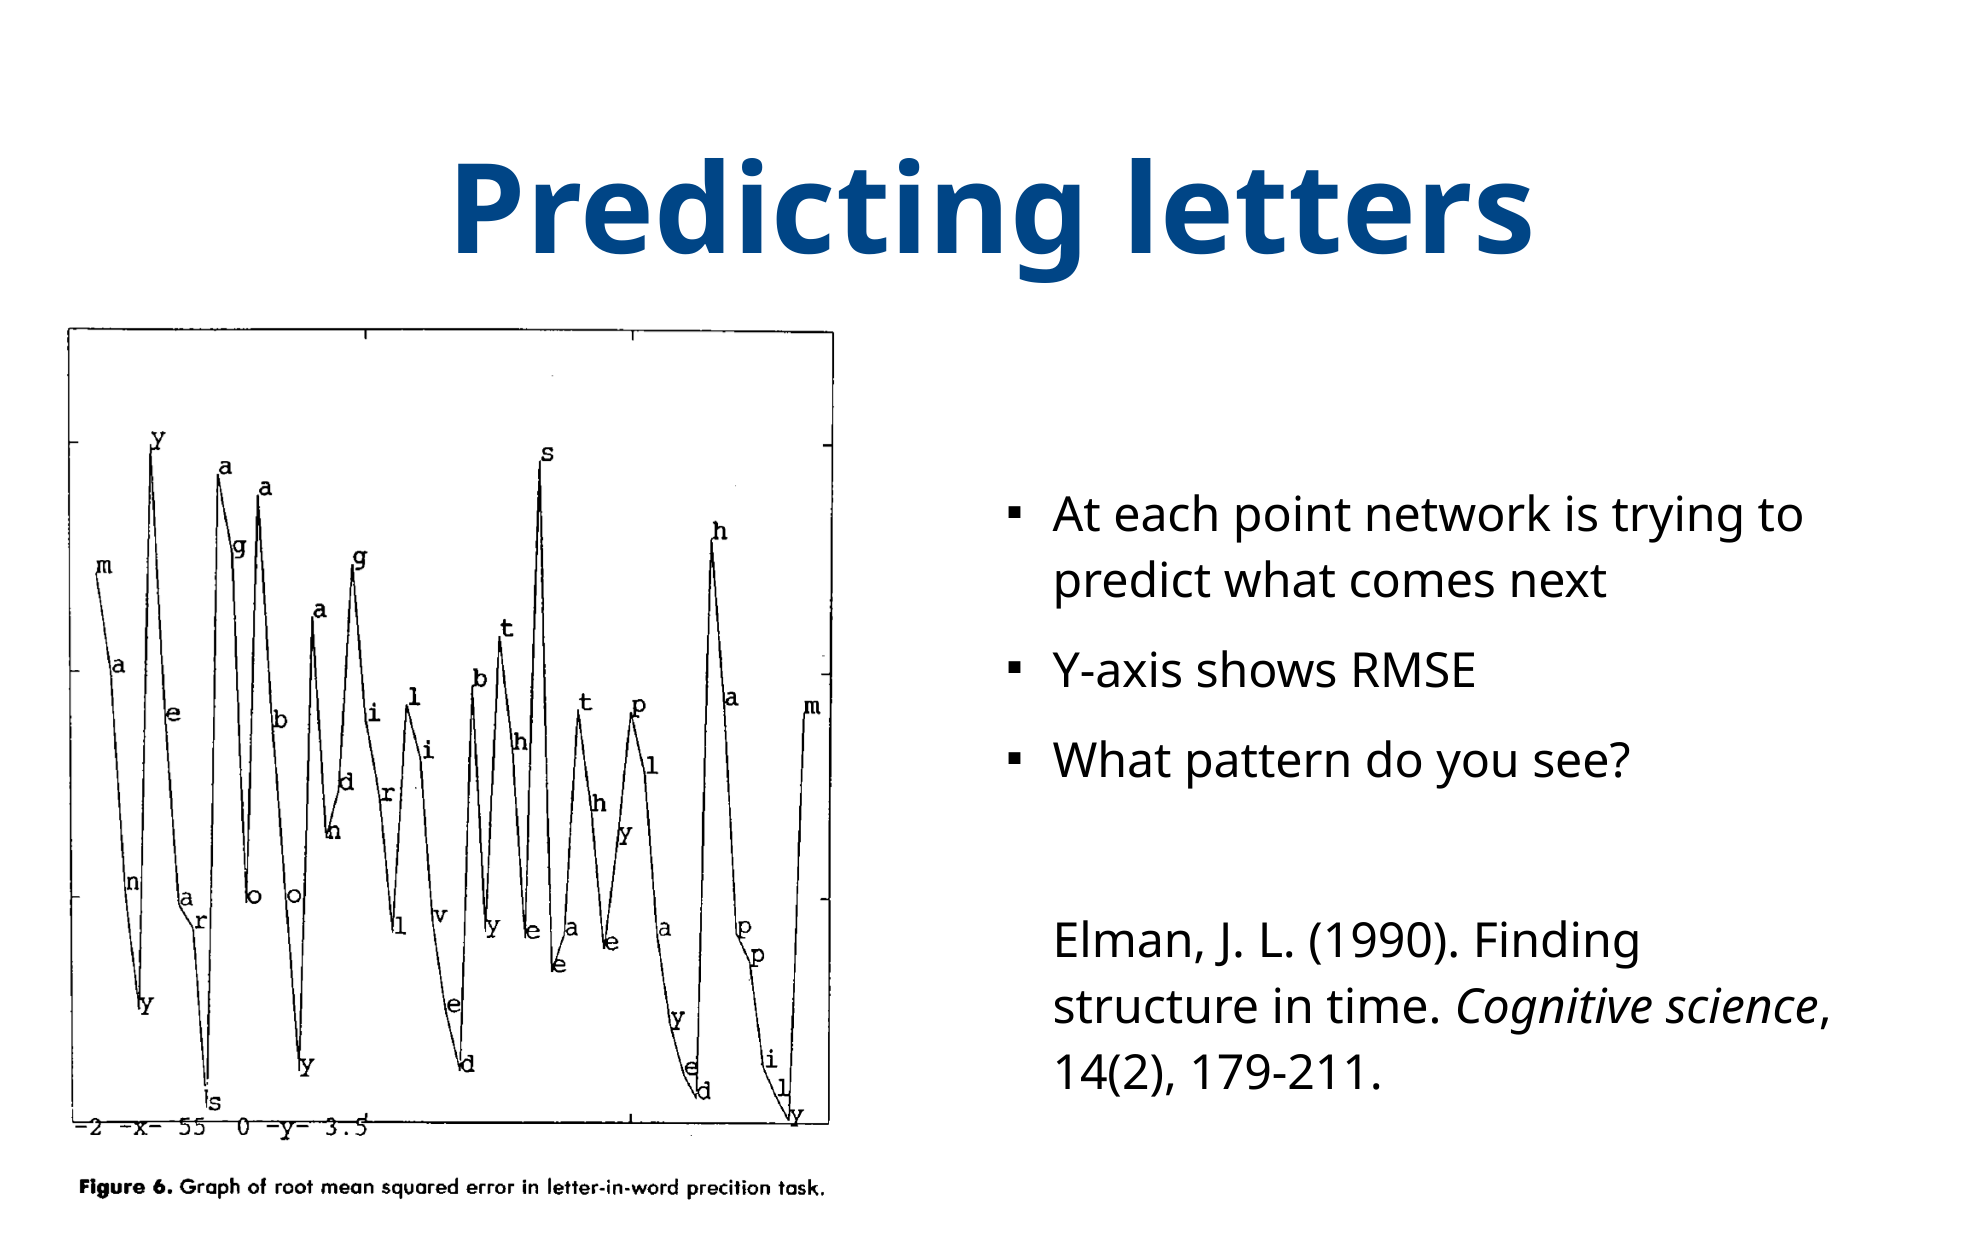

# Predicting letters
At each point network is trying to predict what comes next
Y-axis shows RMSE
What pattern do you see?
Elman, J. L. (1990). Finding structure in time. Cognitive science, 14(2), 179-211.